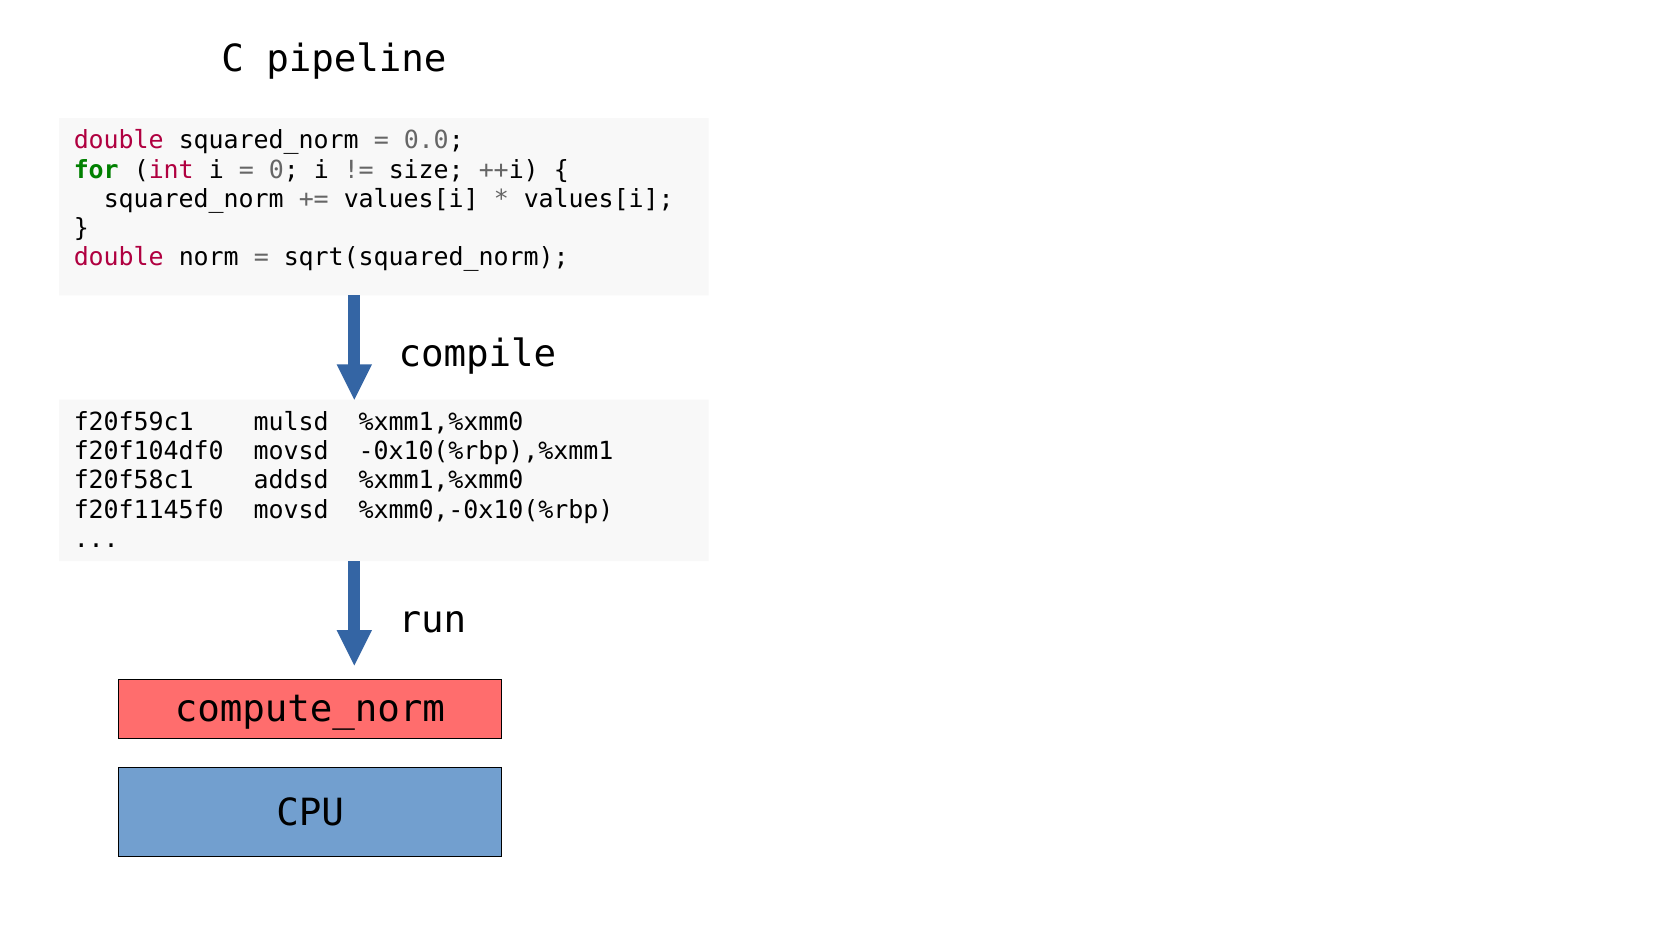

C pipeline
double squared_norm = 0.0;
for (int i = 0; i != size; ++i) {
 squared_norm += values[i] * values[i];
}
double norm = sqrt(squared_norm);
compile
f20f59c1 mulsd %xmm1,%xmm0
f20f104df0 movsd -0x10(%rbp),%xmm1
f20f58c1 addsd %xmm1,%xmm0
f20f1145f0 movsd %xmm0,-0x10(%rbp)
...
run
compute_norm
CPU